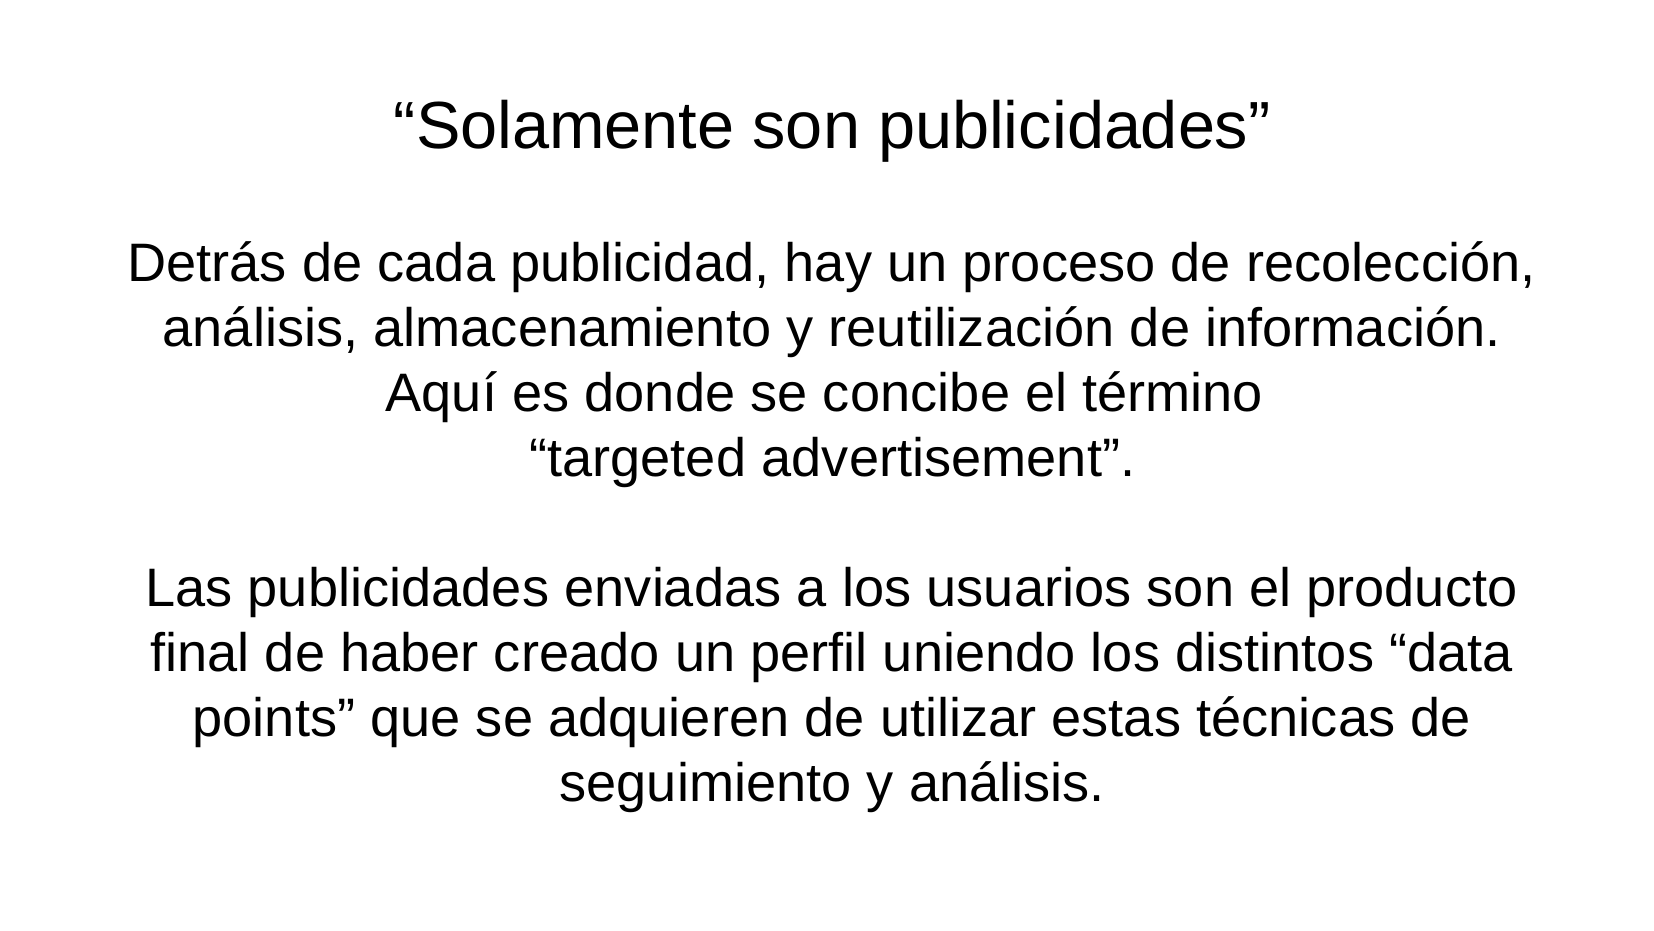

“Solamente son publicidades”
Detrás de cada publicidad, hay un proceso de recolección, análisis, almacenamiento y reutilización de información.
Aquí es donde se concibe el término
“targeted advertisement”.
Las publicidades enviadas a los usuarios son el producto final de haber creado un perfil uniendo los distintos “data points” que se adquieren de utilizar estas técnicas de seguimiento y análisis.